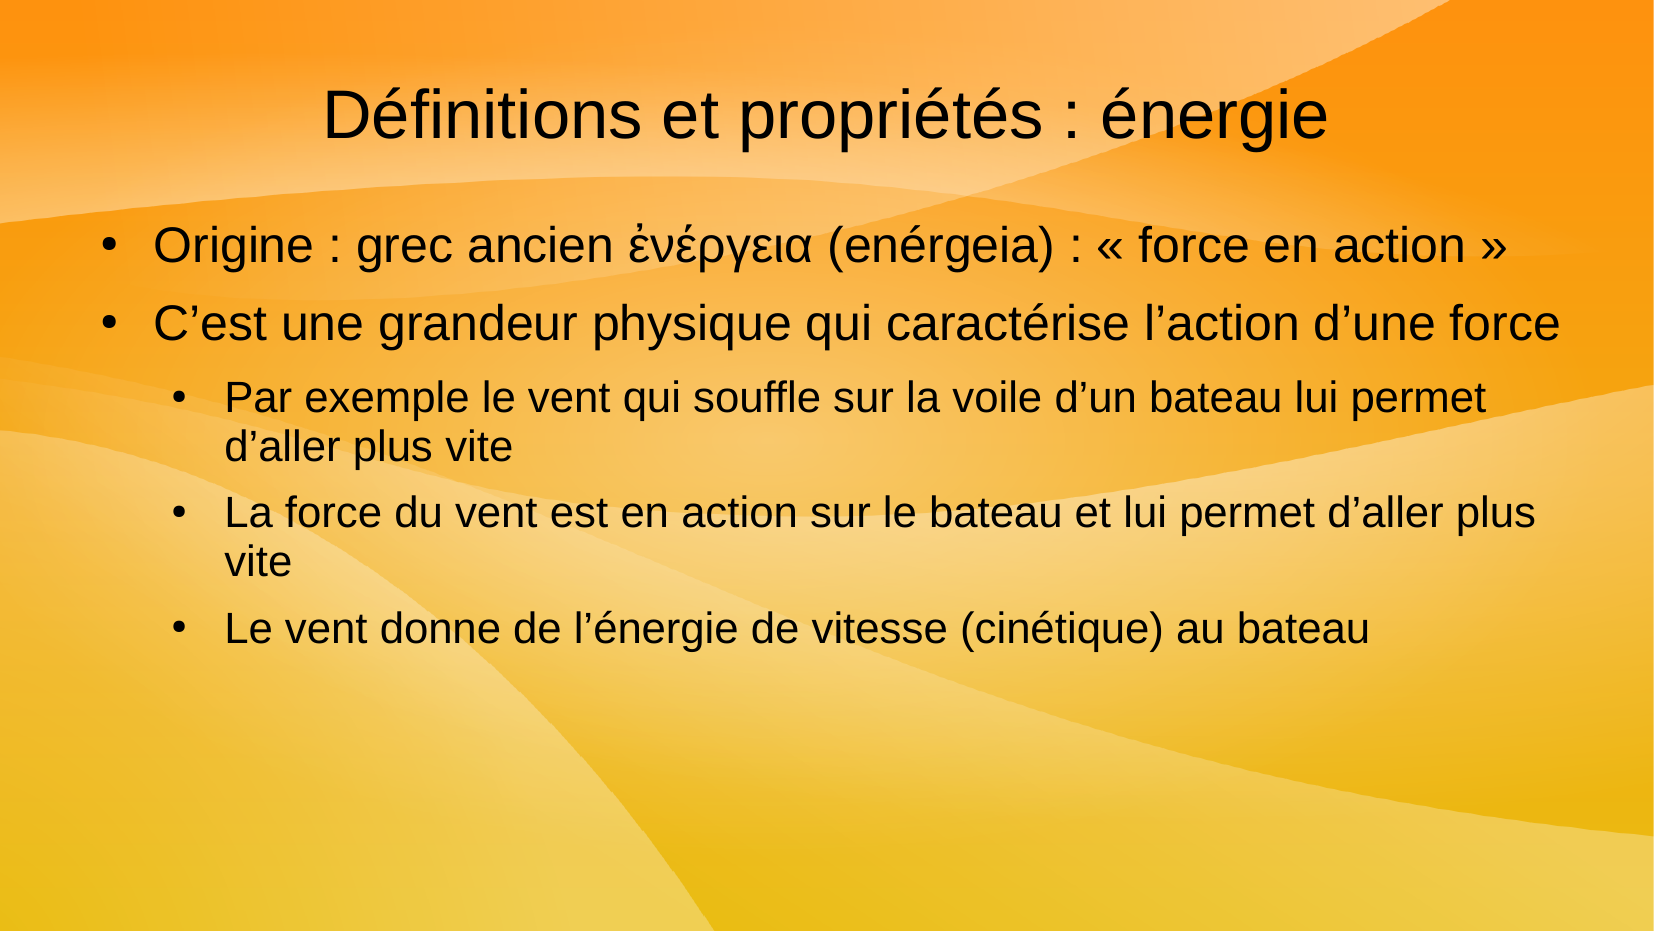

# Définitions et propriétés : énergie
Origine : grec ancien ἐνέργεια (enérgeia) : « force en action »
C’est une grandeur physique qui caractérise l’action d’une force
Par exemple le vent qui souffle sur la voile d’un bateau lui permet d’aller plus vite
La force du vent est en action sur le bateau et lui permet d’aller plus vite
Le vent donne de l’énergie de vitesse (cinétique) au bateau